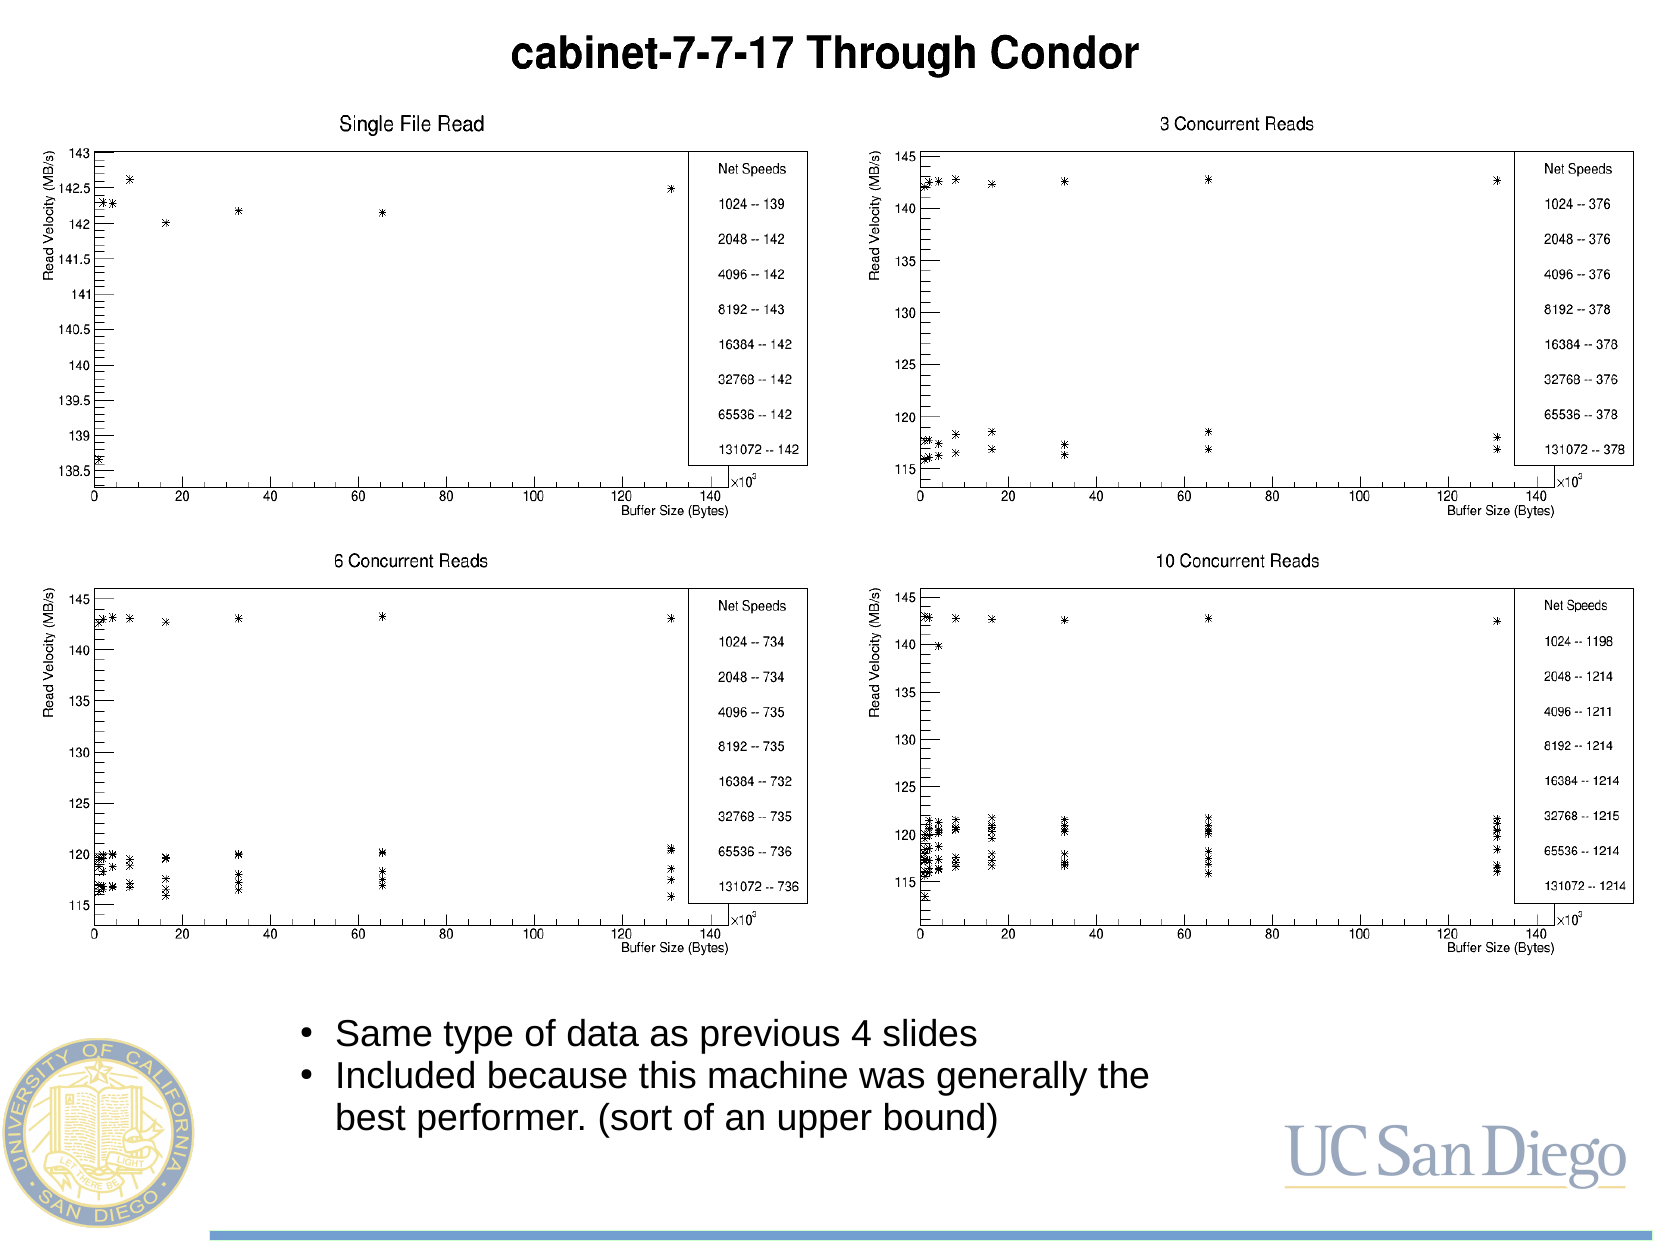

Same type of data as previous 4 slides
Included because this machine was generally the best performer. (sort of an upper bound)